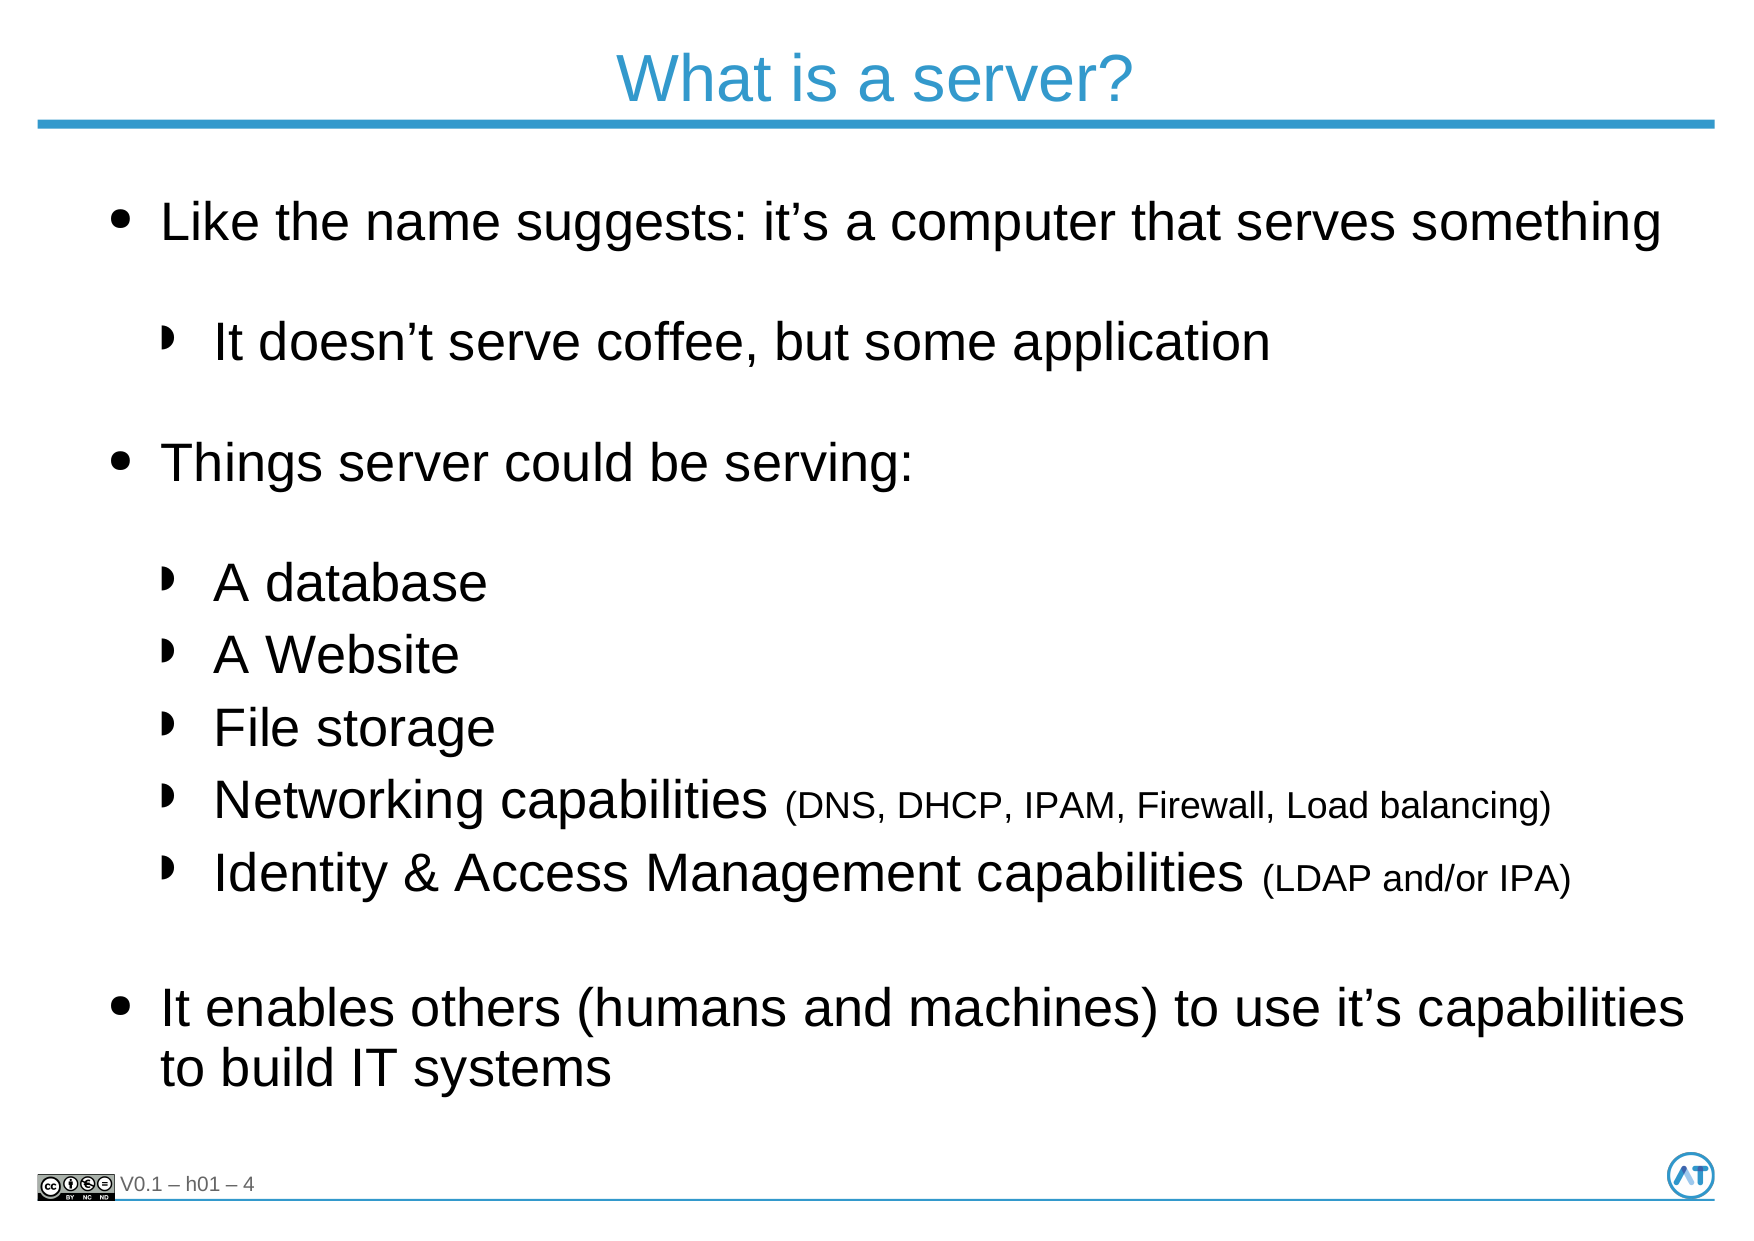

# What is a server?
Like the name suggests: it’s a computer that serves something
It doesn’t serve coffee, but some application
Things server could be serving:
A database
A Website
File storage
Networking capabilities (DNS, DHCP, IPAM, Firewall, Load balancing)
Identity & Access Management capabilities (LDAP and/or IPA)
It enables others (humans and machines) to use it’s capabilities to build IT systems